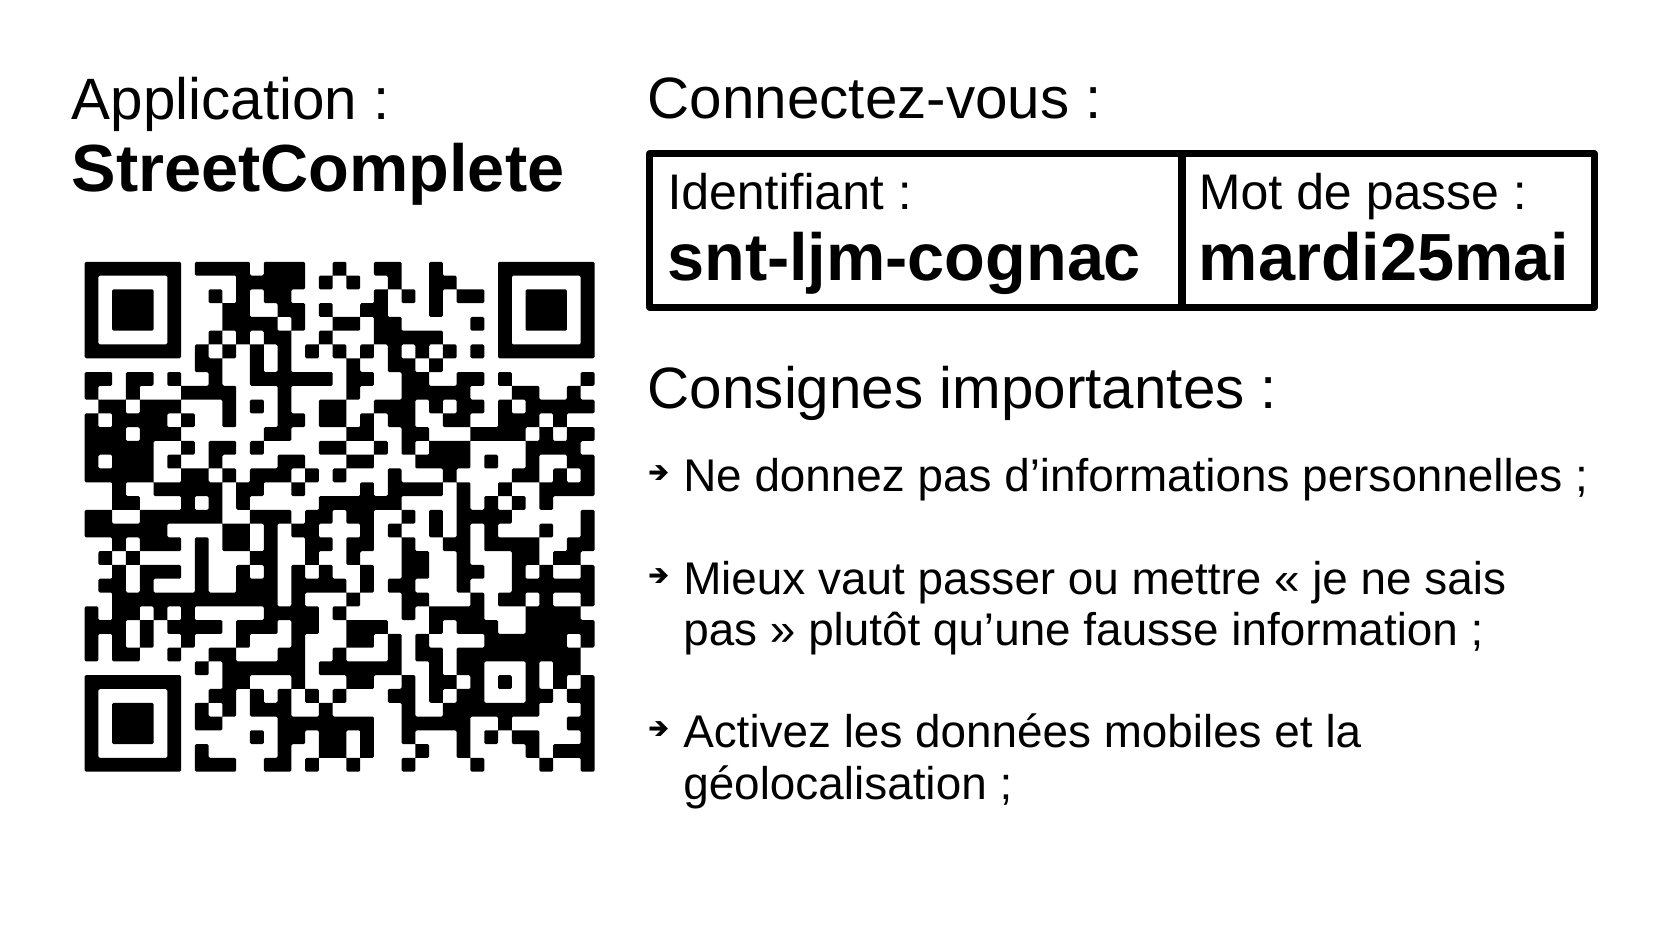

Connectez-vous :
Application : StreetComplete
Identifiant :
snt-ljm-cognac
Mot de passe :
mardi25mai
Consignes importantes :
Ne donnez pas d’informations personnelles ;
Mieux vaut passer ou mettre « je ne sais pas » plutôt qu’une fausse information ;
Activez les données mobiles et la géolocalisation ;